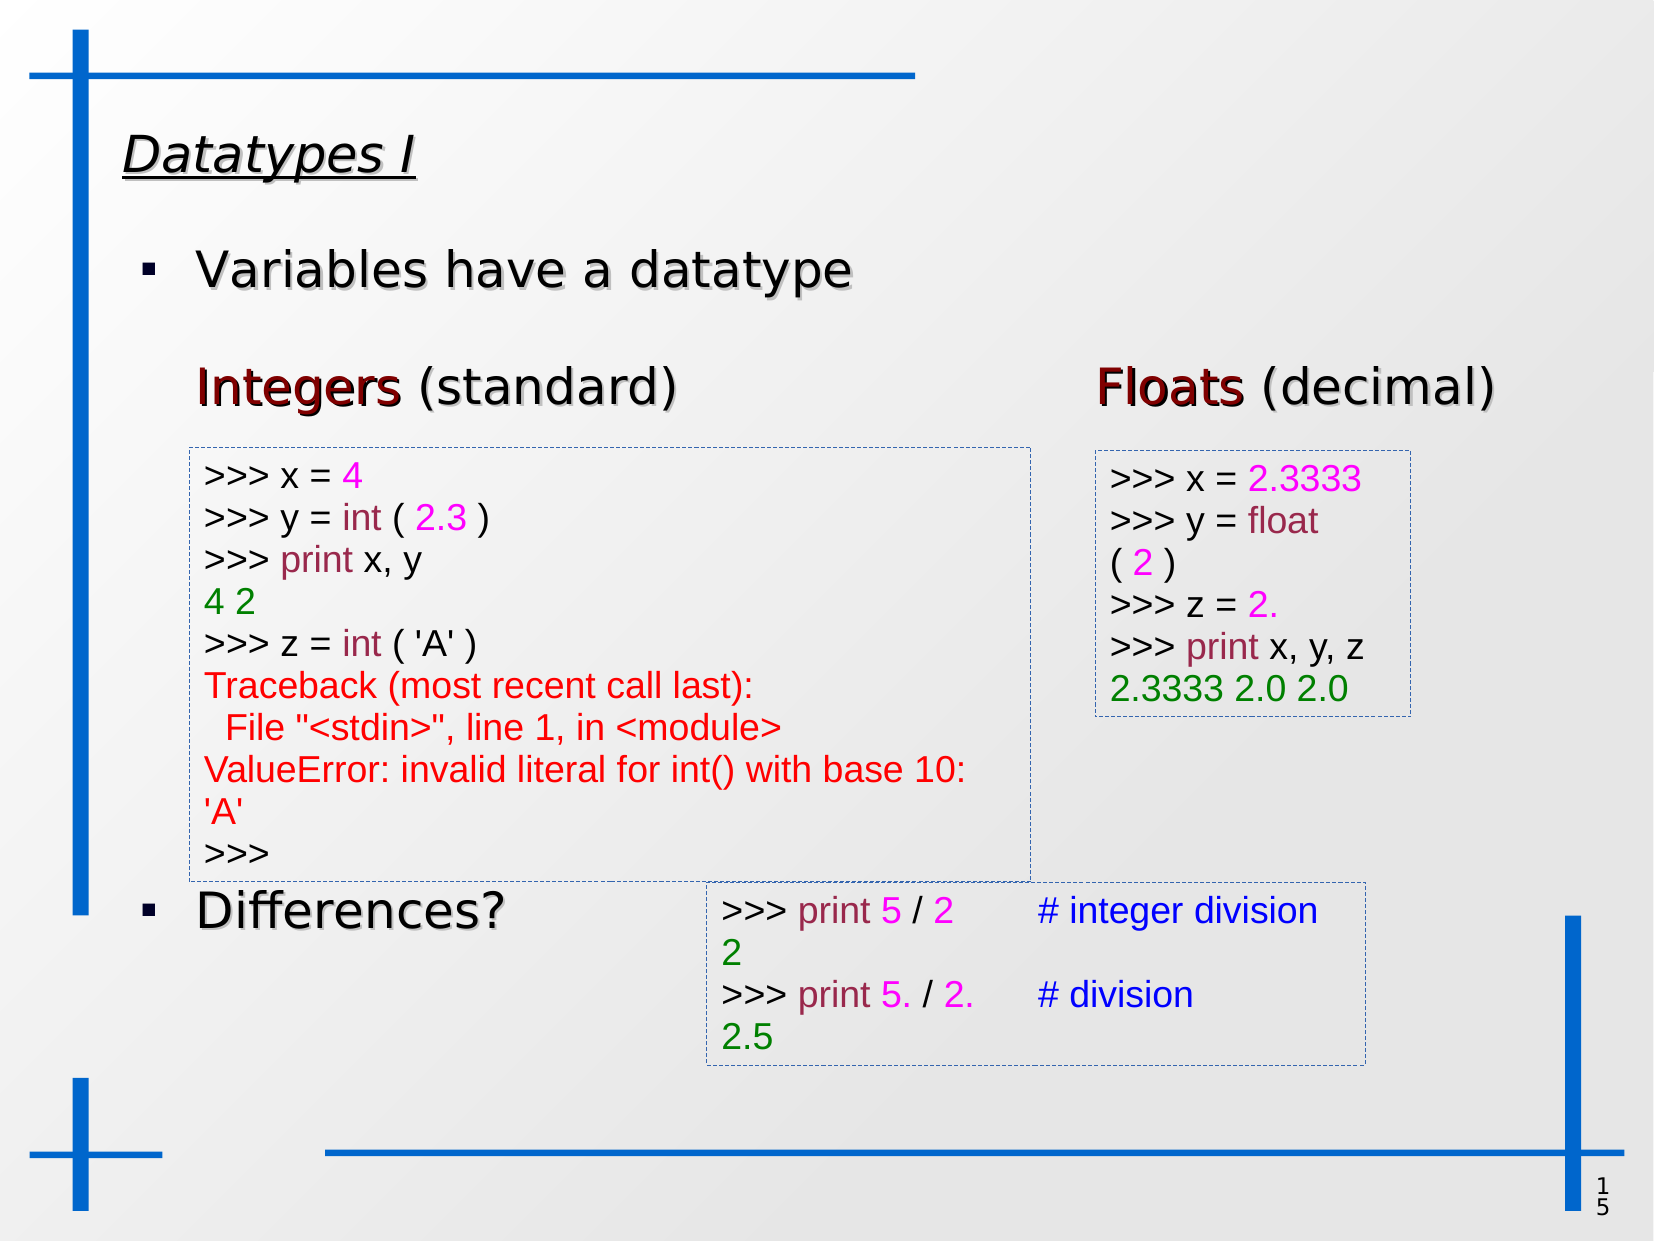

# Datatypes I
Variables have a datatype
Integers (standard) Floats (decimal)
Differences?
>>> x = 4
>>> y = int ( 2.3 )
>>> print x, y
4 2
>>> z = int ( 'A' )
Traceback (most recent call last):
 File "<stdin>", line 1, in <module>
ValueError: invalid literal for int() with base 10: 'A'
>>>
>>> x = 2.3333
>>> y = float ( 2 )
>>> z = 2.
>>> print x, y, z
2.3333 2.0 2.0
>>> print 5 / 2 # integer division
2
>>> print 5. / 2. # division
2.5